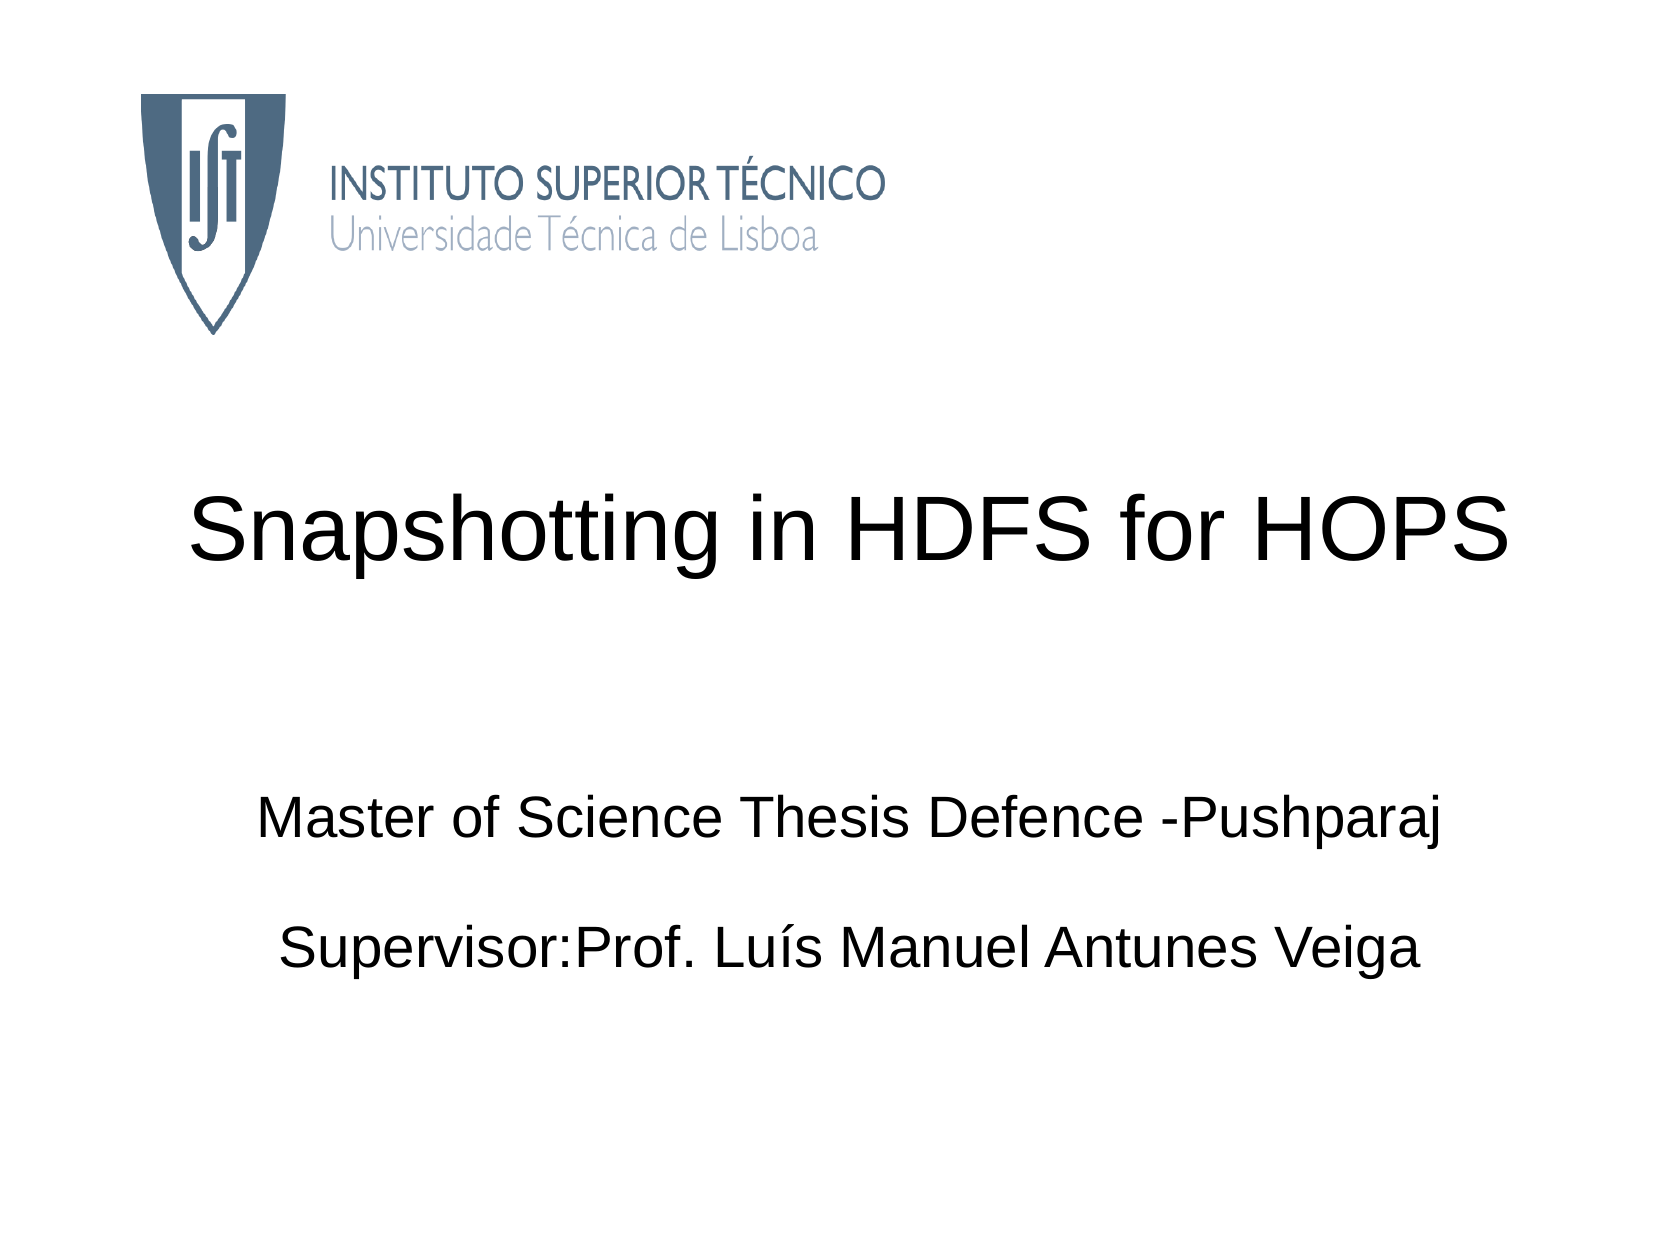

# Snapshotting in HDFS for HOPS Master of Science Thesis Defence -Pushparaj Supervisor:Prof. Luís Manuel Antunes Veiga